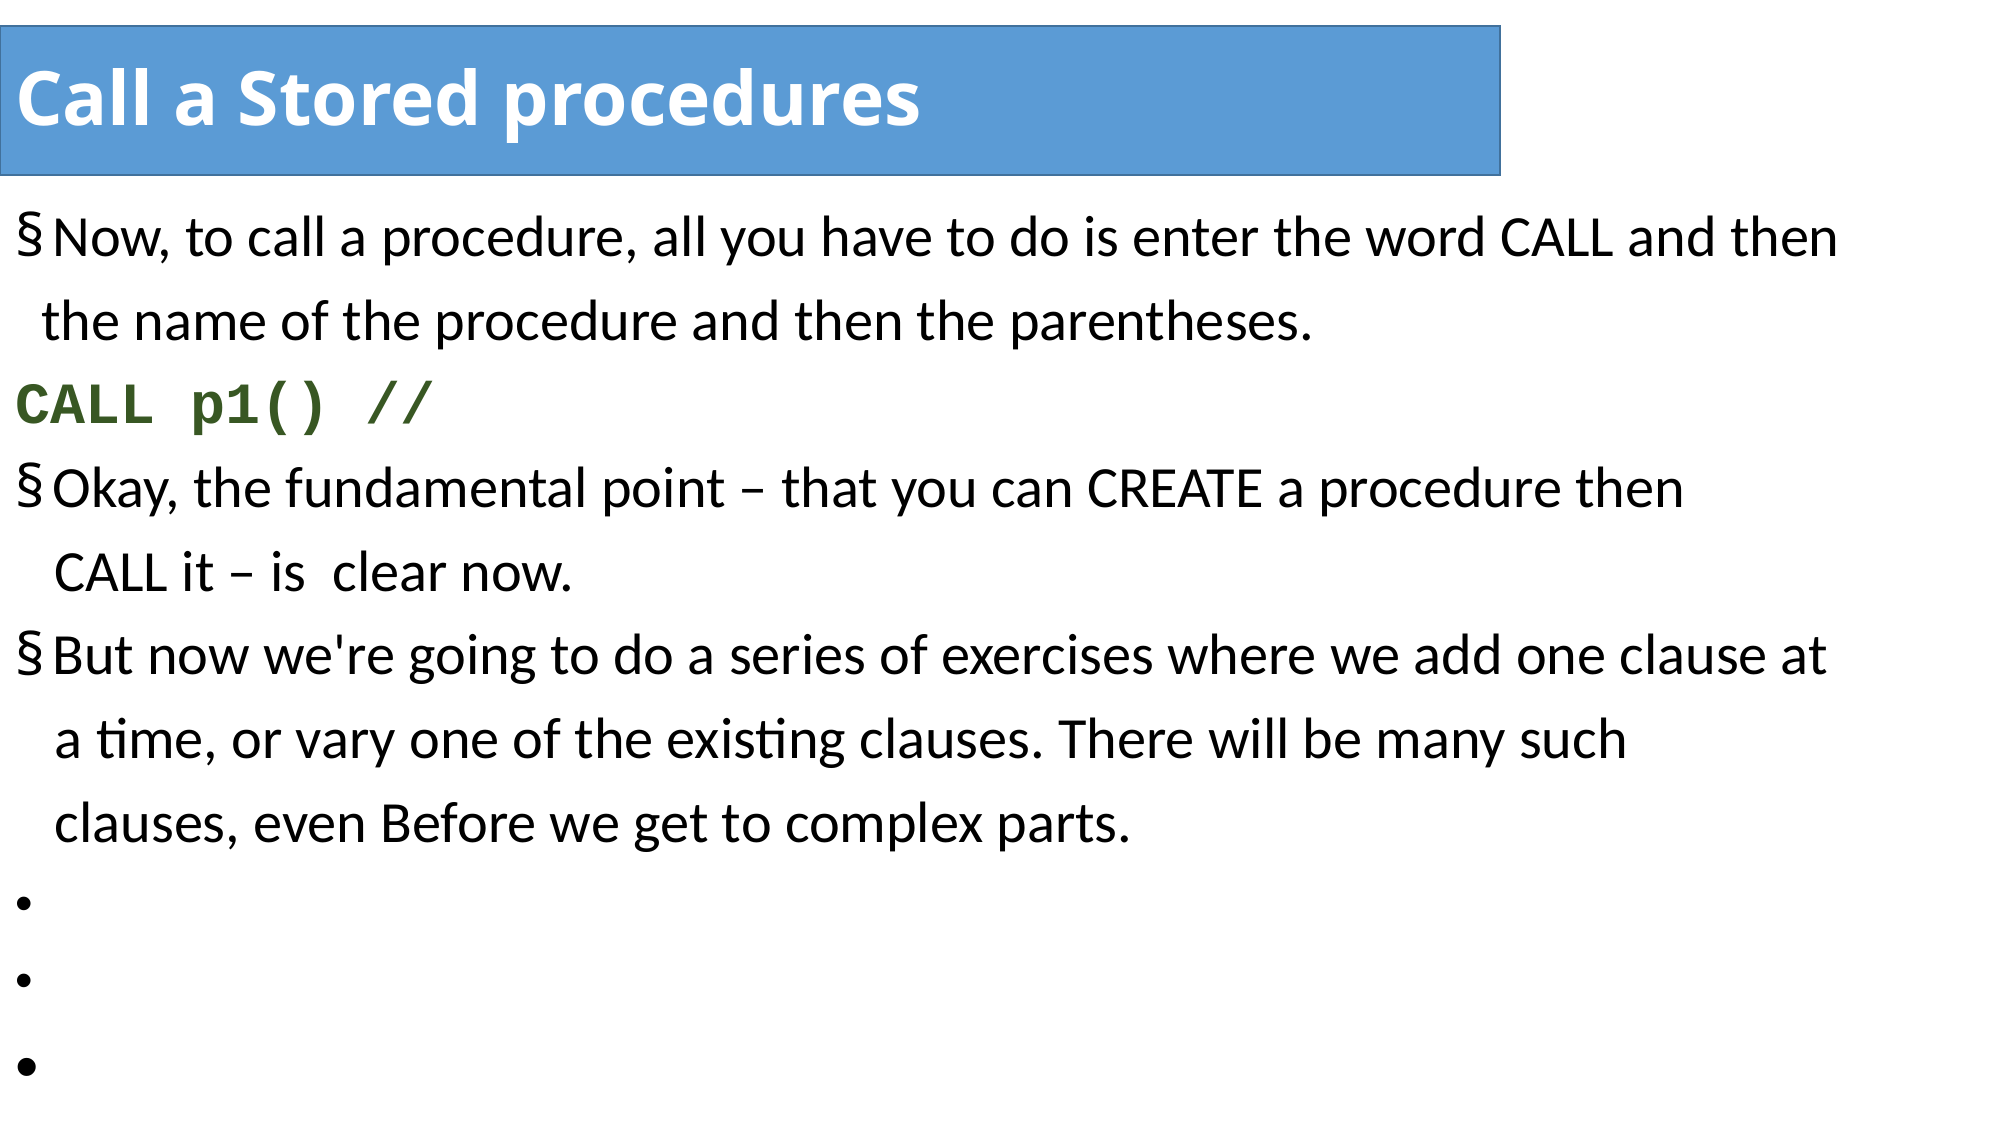

# Call a Stored procedures
Now, to call a procedure, all you have to do is enter the word CALL and then
 the name of the procedure and then the parentheses.
CALL p1() //
Okay, the fundamental point – that you can CREATE a procedure then
 CALL it – is  clear now.
But now we're going to do a series of exercises where we add one clause at
  a time, or vary one of the existing clauses. There will be many such
 clauses, even Before we get to complex parts.